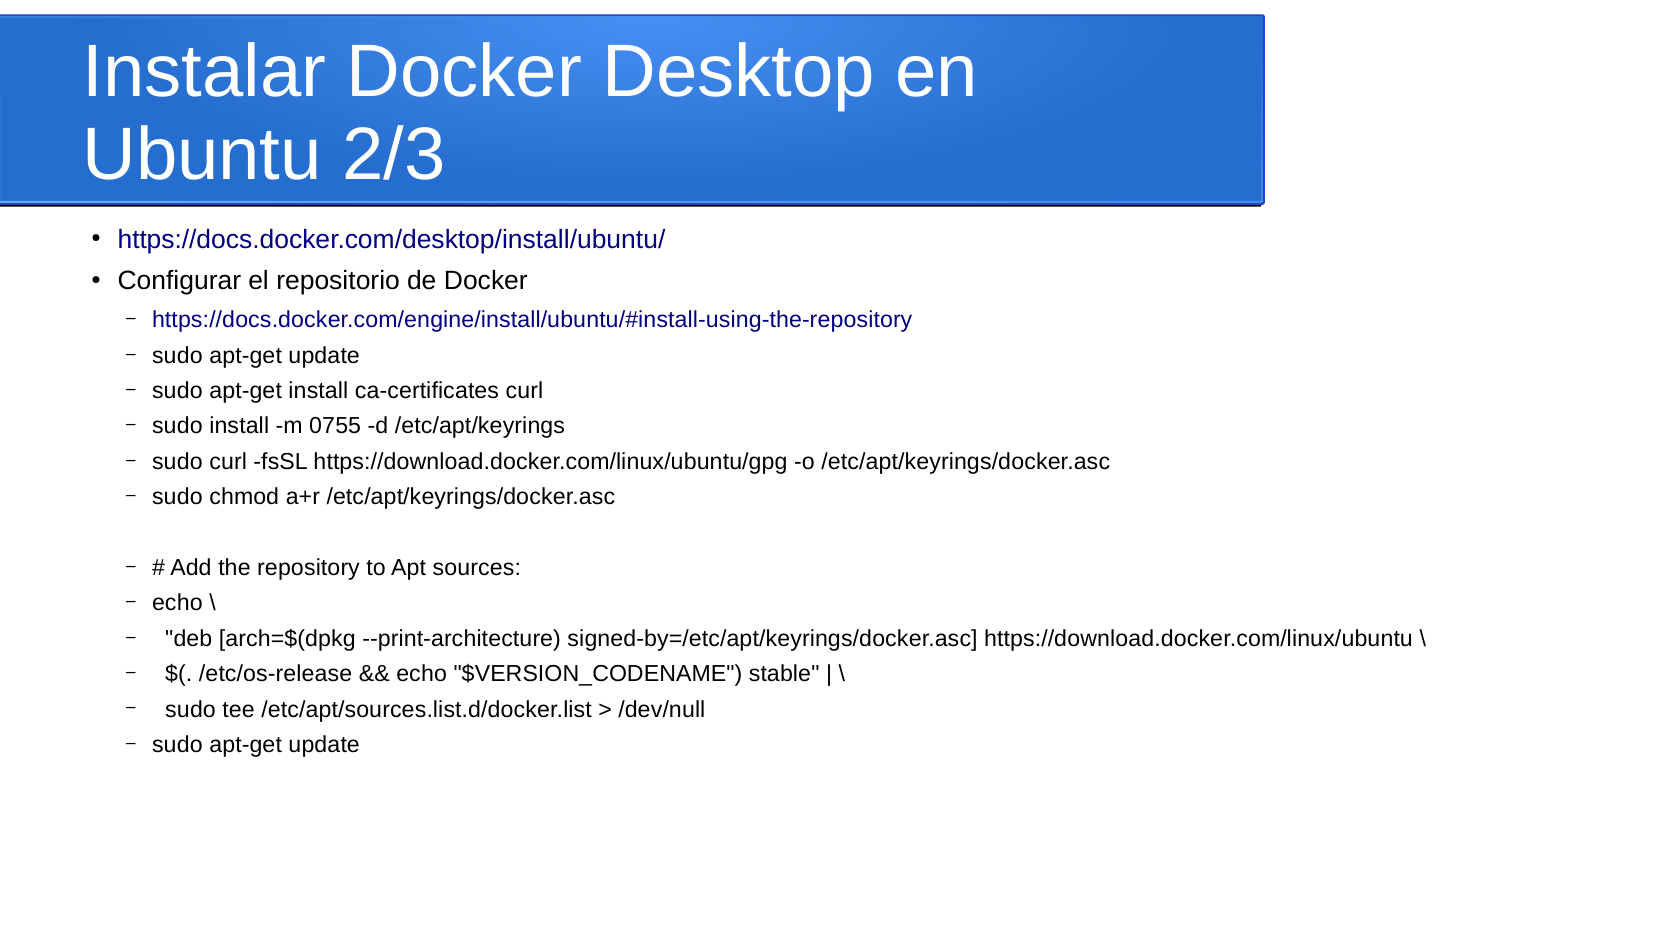

# Instalar Docker Desktop en Ubuntu 2/3
https://docs.docker.com/desktop/install/ubuntu/
Configurar el repositorio de Docker
https://docs.docker.com/engine/install/ubuntu/#install-using-the-repository
sudo apt-get update
sudo apt-get install ca-certificates curl
sudo install -m 0755 -d /etc/apt/keyrings
sudo curl -fsSL https://download.docker.com/linux/ubuntu/gpg -o /etc/apt/keyrings/docker.asc
sudo chmod a+r /etc/apt/keyrings/docker.asc
# Add the repository to Apt sources:
echo \
 "deb [arch=$(dpkg --print-architecture) signed-by=/etc/apt/keyrings/docker.asc] https://download.docker.com/linux/ubuntu \
 $(. /etc/os-release && echo "$VERSION_CODENAME") stable" | \
 sudo tee /etc/apt/sources.list.d/docker.list > /dev/null
sudo apt-get update